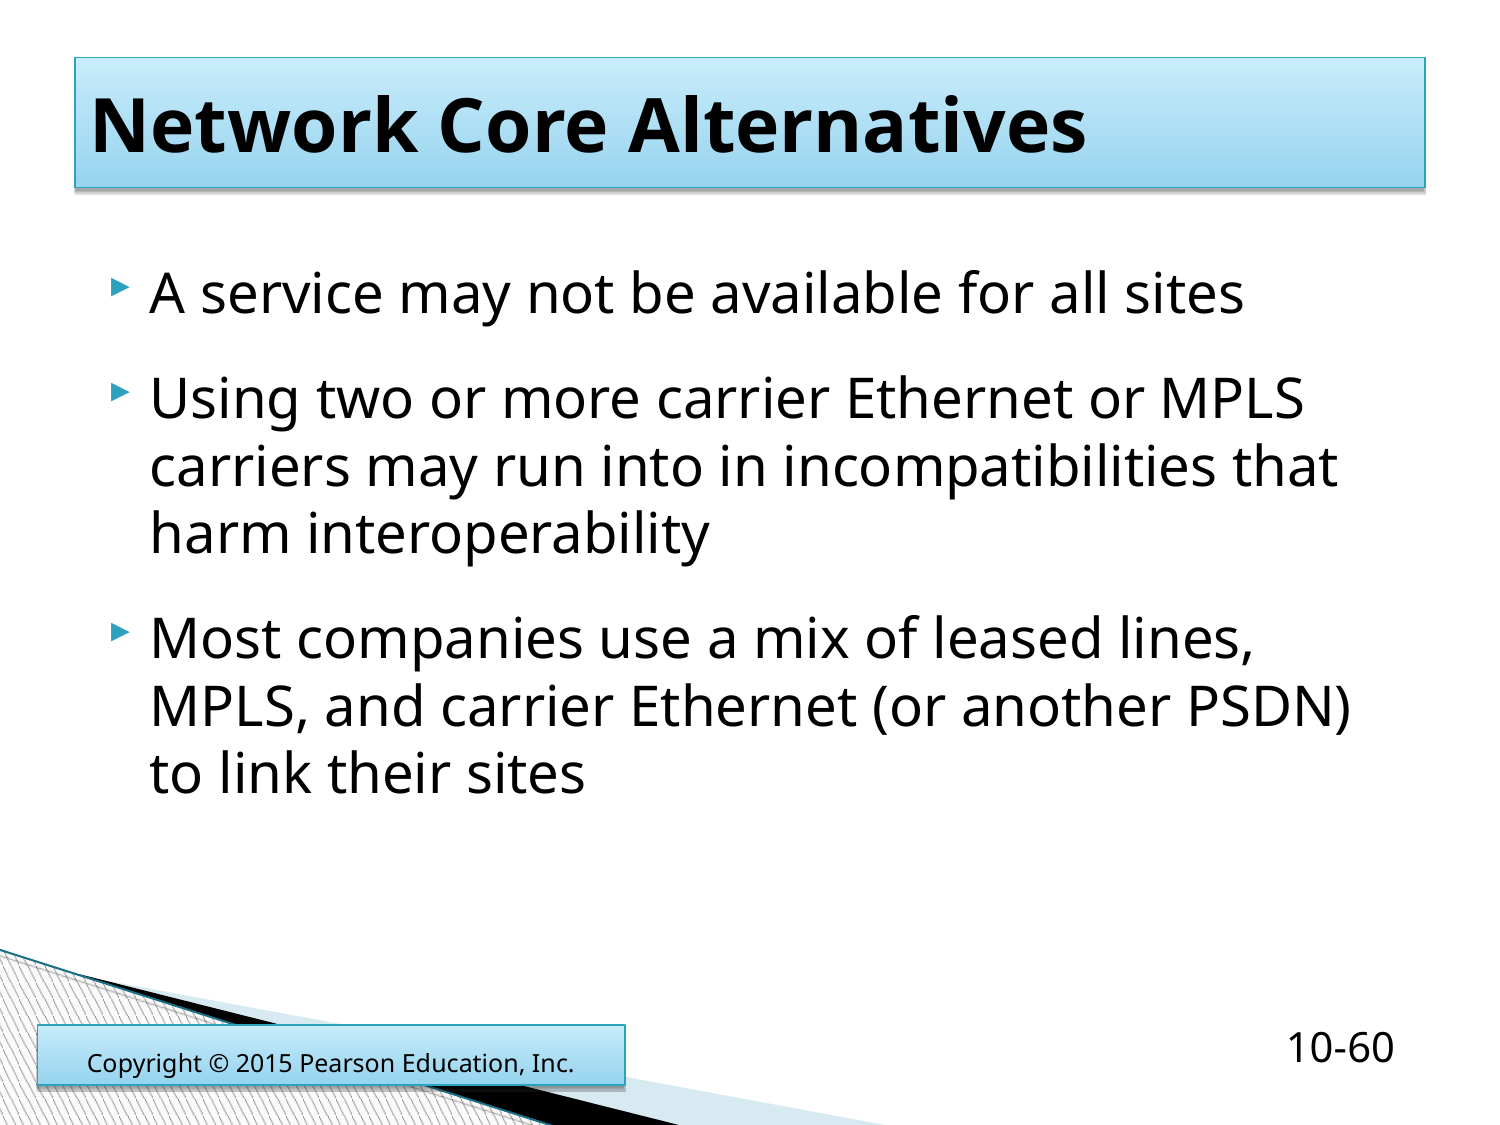

Network Core Alternatives
# A service may not be available for all sites
Using two or more carrier Ethernet or MPLS carriers may run into in incompatibilities that harm interoperability
Most companies use a mix of leased lines, MPLS, and carrier Ethernet (or another PSDN) to link their sites
Copyright © 2015 Pearson Education, Inc.